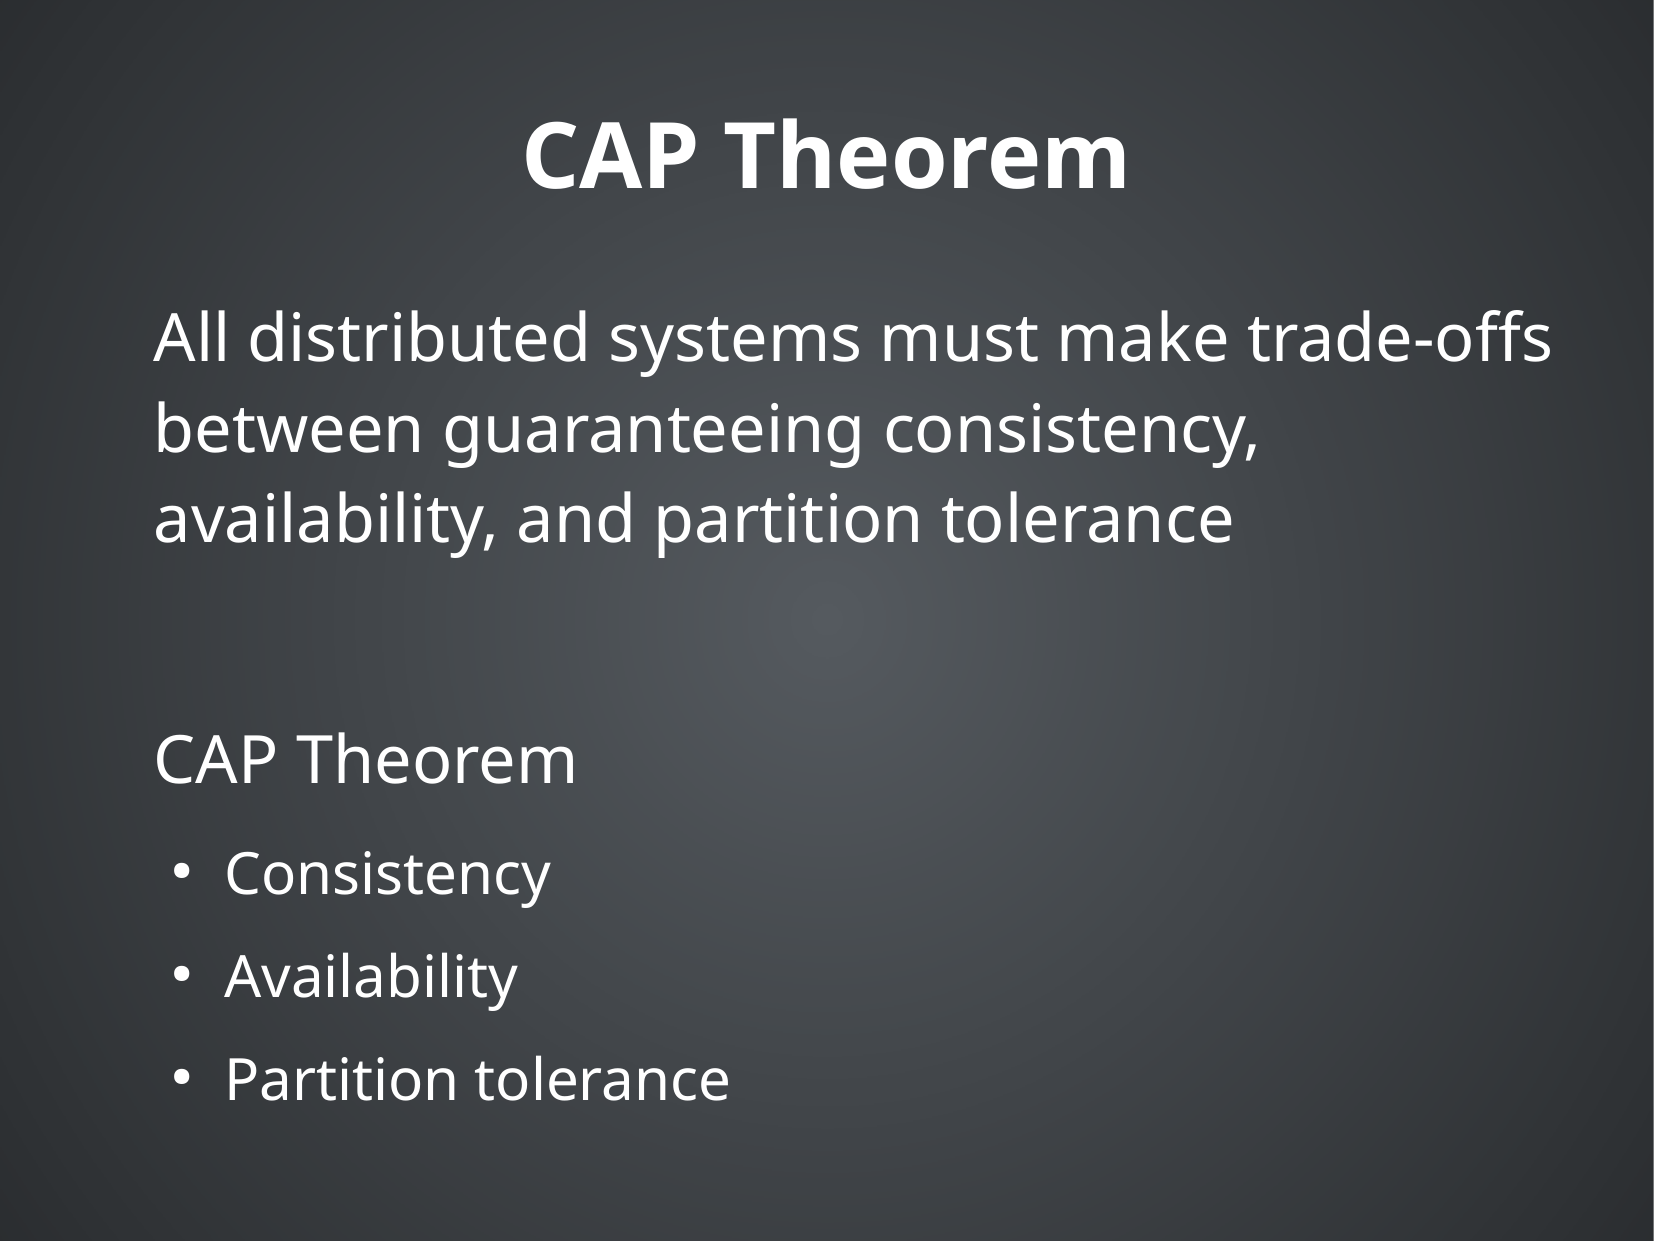

# CAP Theorem
All distributed systems must make trade-offs between guaranteeing consistency, availability, and partition tolerance
CAP Theorem
Consistency
Availability
Partition tolerance